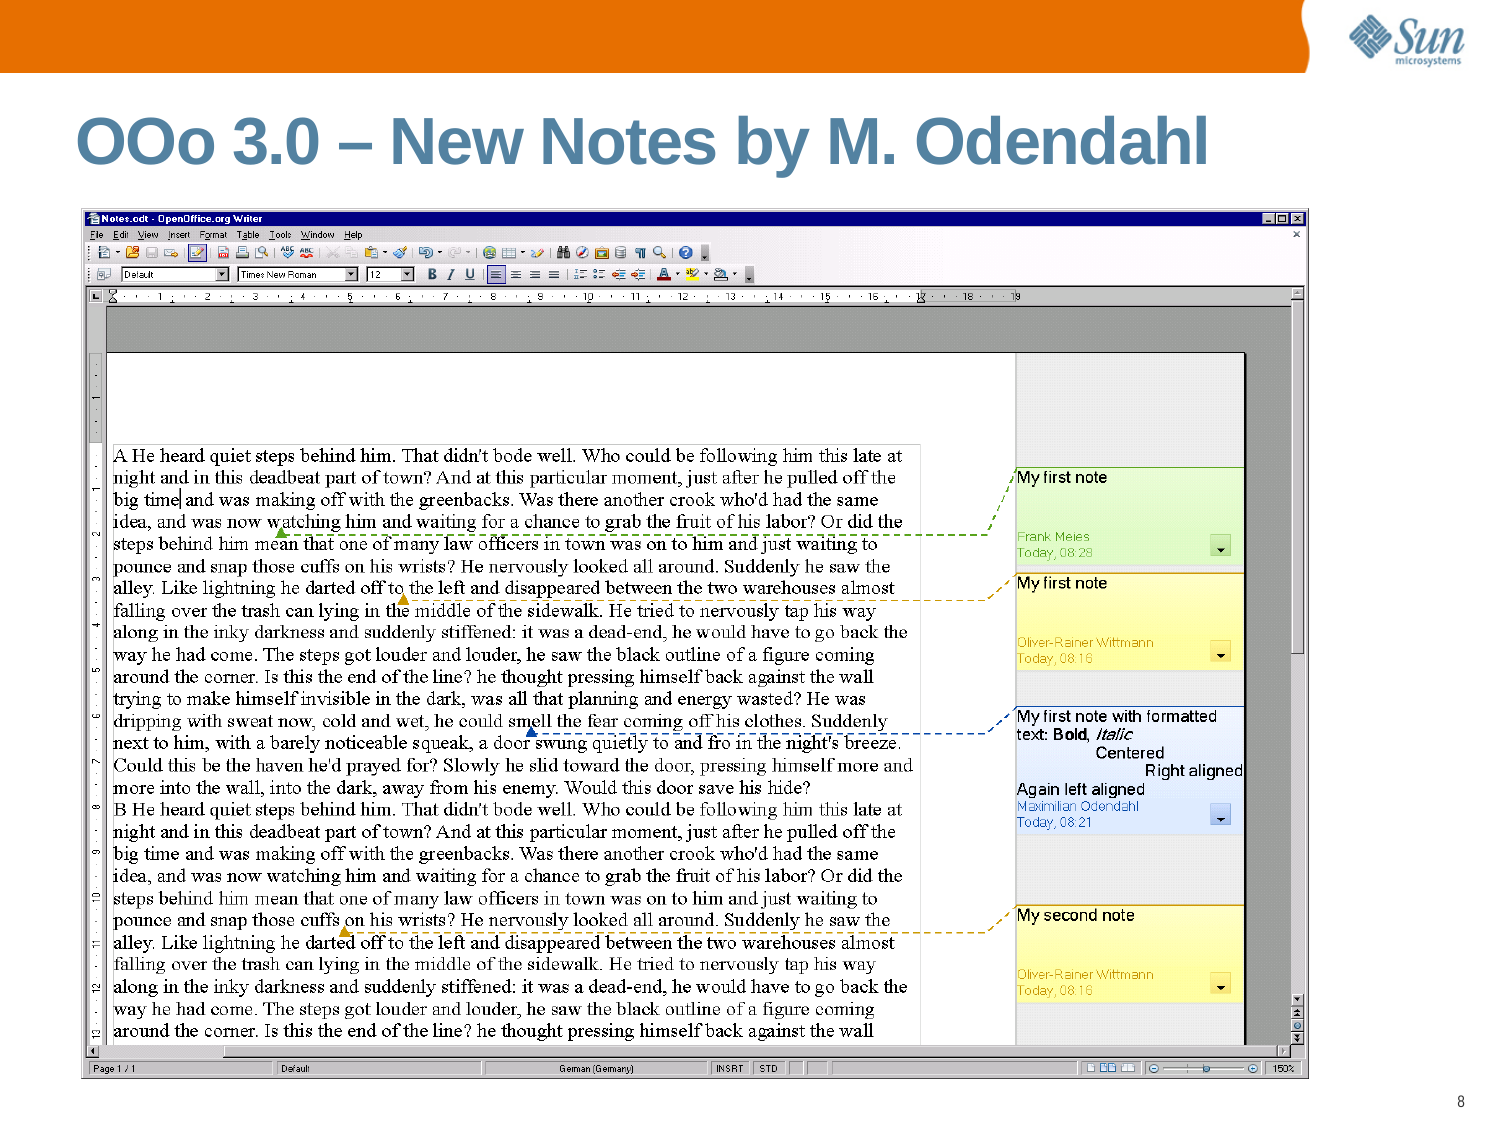

# OOo 3.0 – New Notes by M. Odendahl